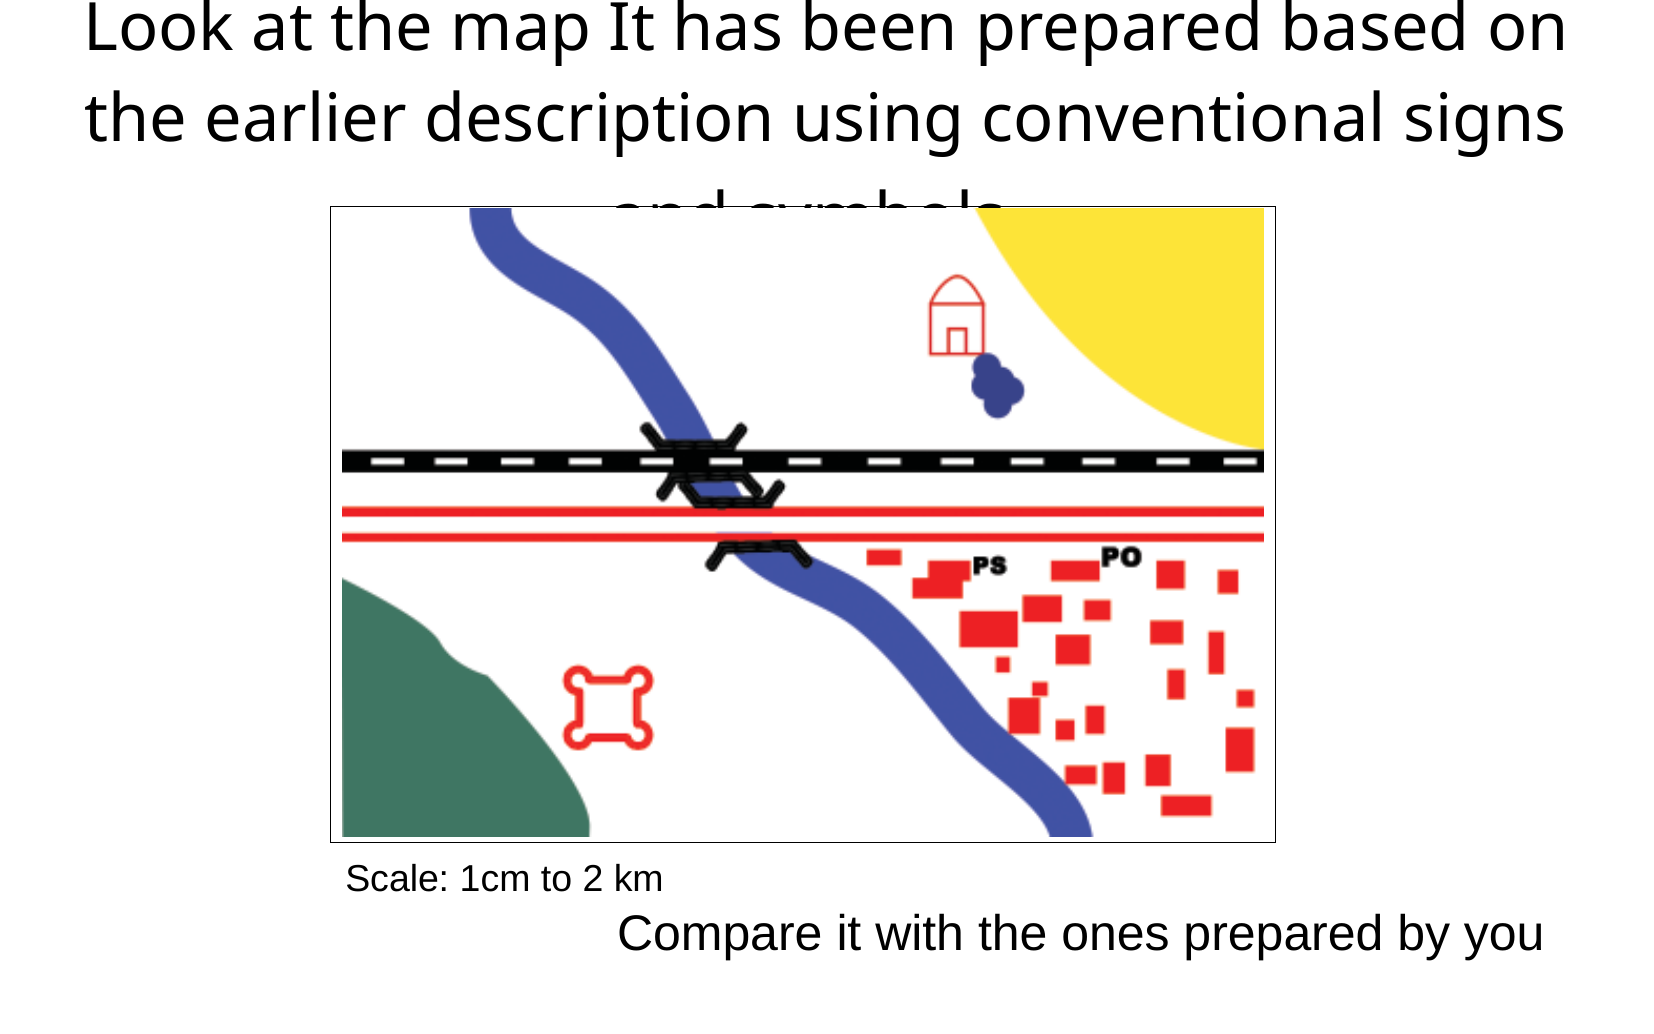

# Look at the map It has been prepared based on the earlier description using conventional signs and symbols.
Scale: 1cm to 2 km‍
Compare it with the ones prepared by you